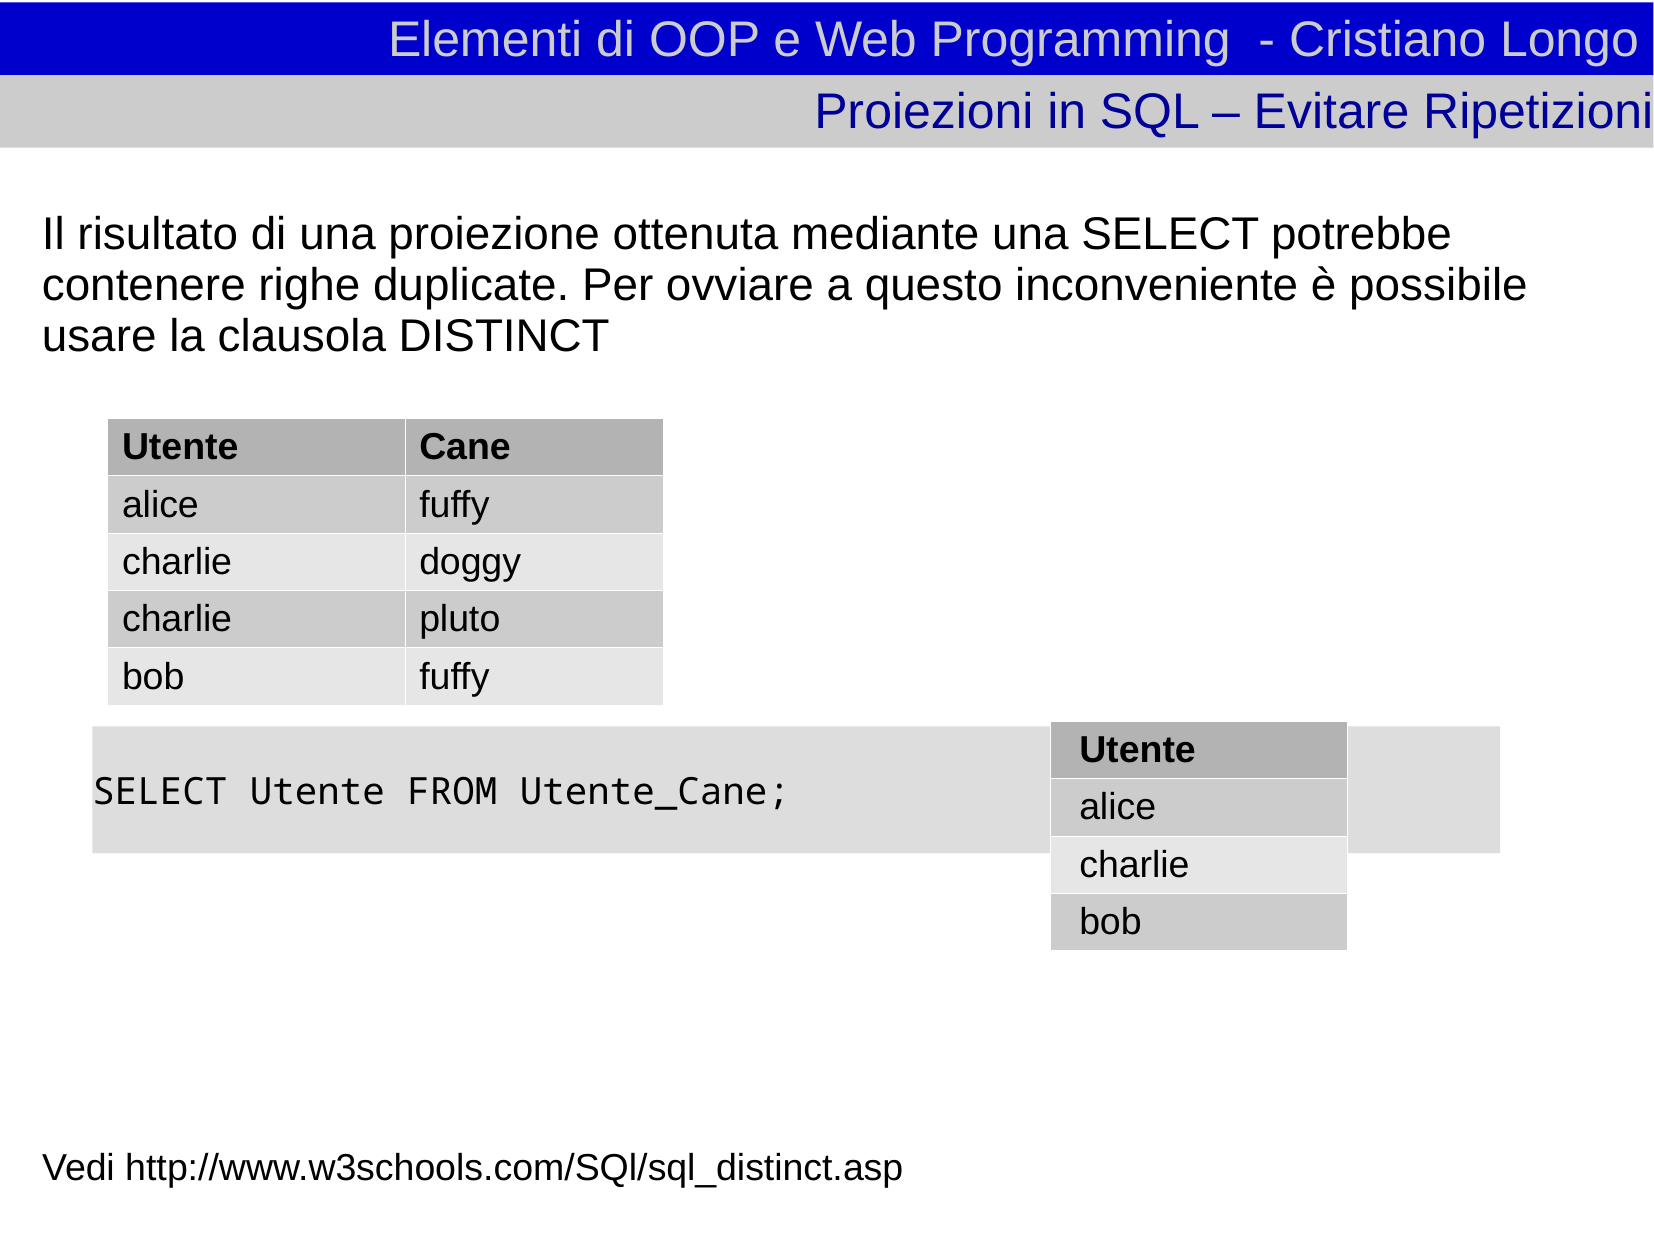

# Elementi di OOP e Web Programming - Cristiano Longo
Proiezioni in SQL – Evitare Ripetizioni
Il risultato di una proiezione ottenuta mediante una SELECT potrebbe contenere righe duplicate. Per ovviare a questo inconveniente è possibile usare la clausola DISTINCT
| Utente | Cane |
| --- | --- |
| alice | fuffy |
| charlie | doggy |
| charlie | pluto |
| bob | fuffy |
| Utente |
| --- |
| alice |
| charlie |
| bob |
SELECT Utente FROM Utente_Cane;
Vedi http://www.w3schools.com/SQl/sql_distinct.asp